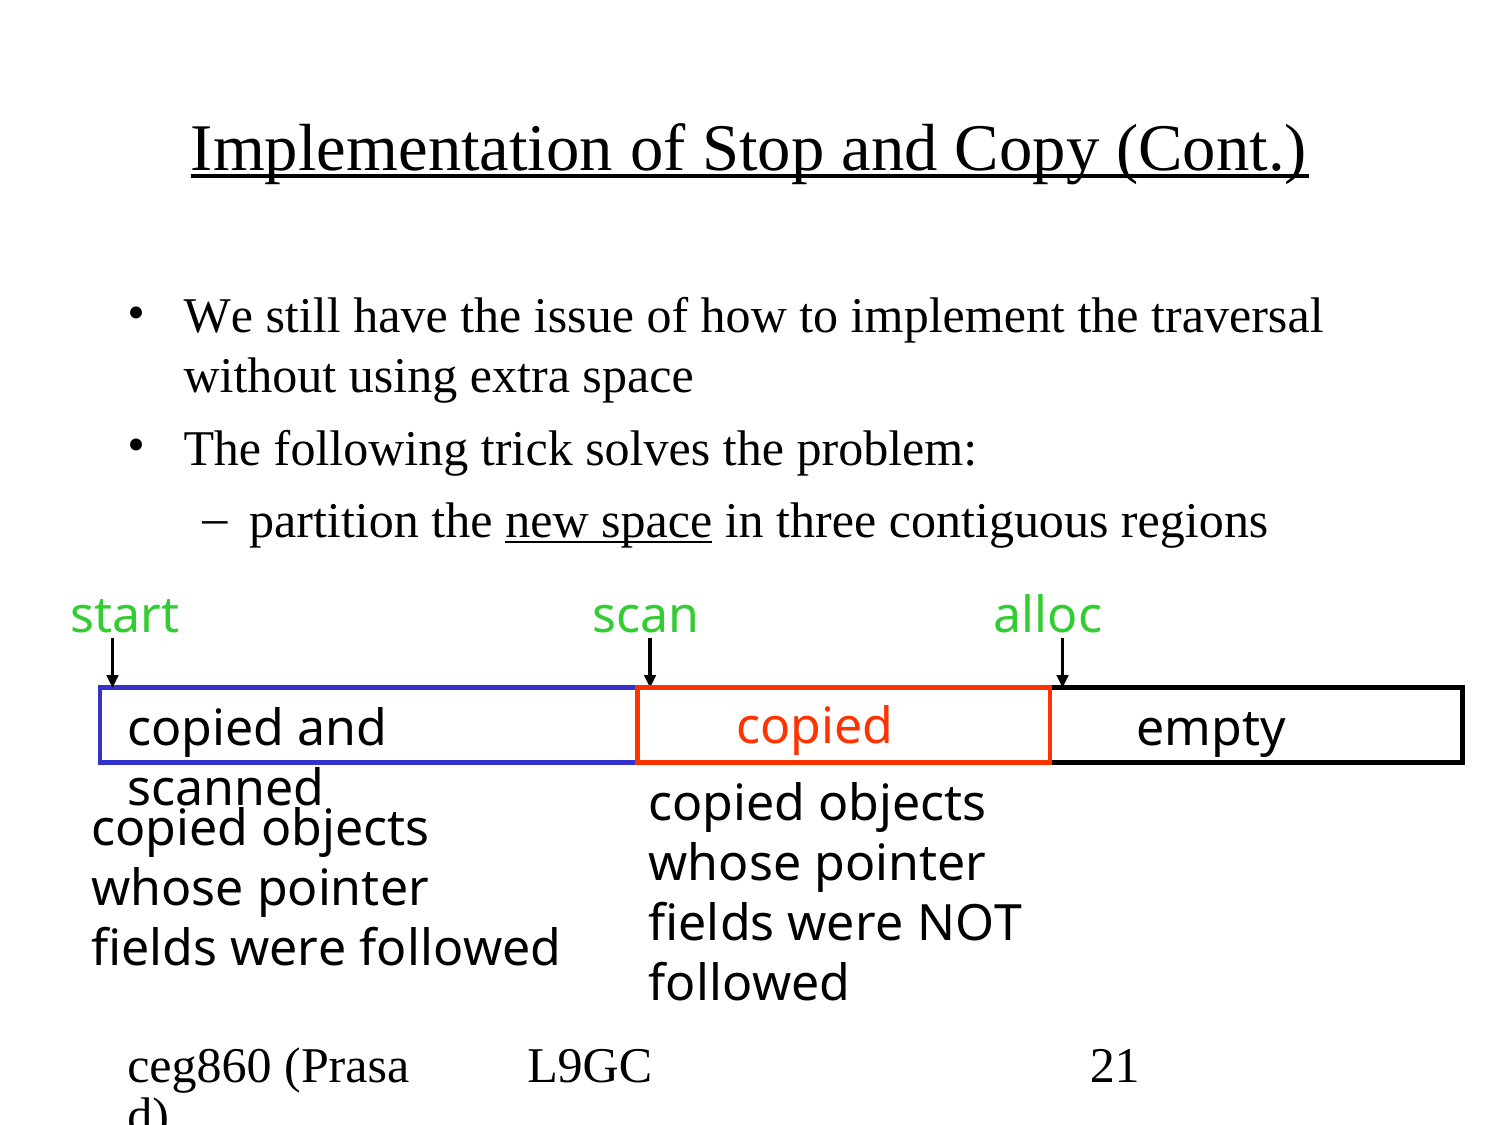

# Implementation of Stop and Copy (Cont.)
We still have the issue of how to implement the traversal without using extra space
The following trick solves the problem:
partition the new space in three contiguous regions
start
scan
alloc
copied
copied and scanned
empty
copied objects
whose pointer
fields were NOT
followed
copied objects
whose pointer
fields were followed
ceg860 (Prasad)
L9GC
21